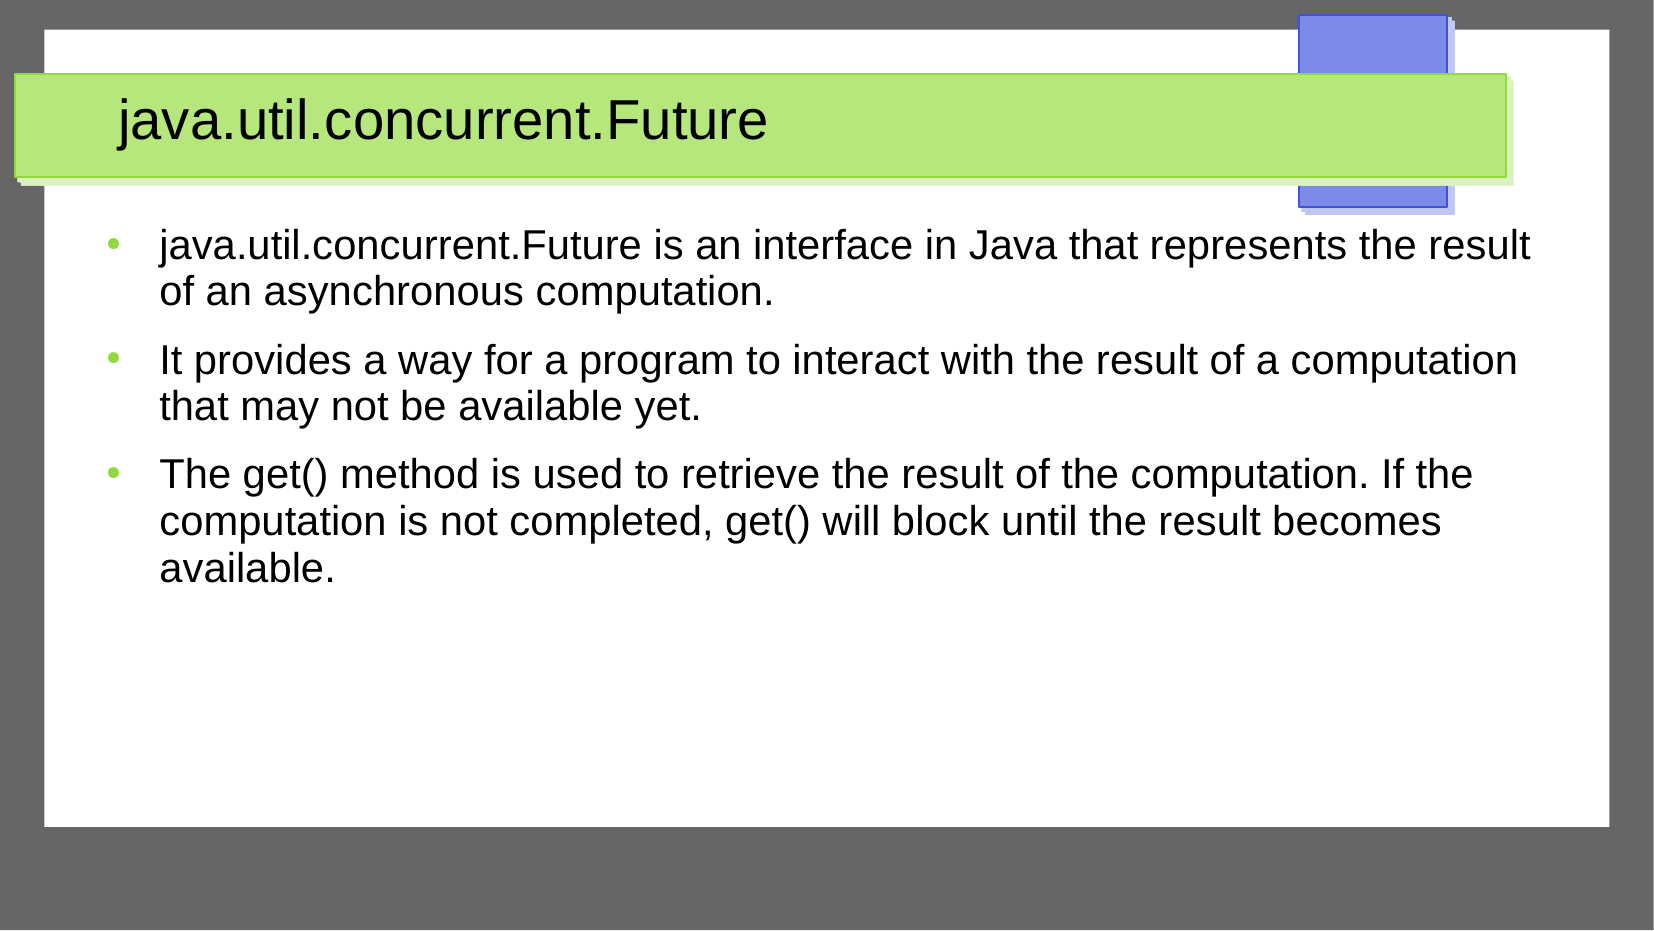

# java.util.concurrent.Future
java.util.concurrent.Future is an interface in Java that represents the result of an asynchronous computation.
It provides a way for a program to interact with the result of a computation that may not be available yet.
The get() method is used to retrieve the result of the computation. If the computation is not completed, get() will block until the result becomes available.